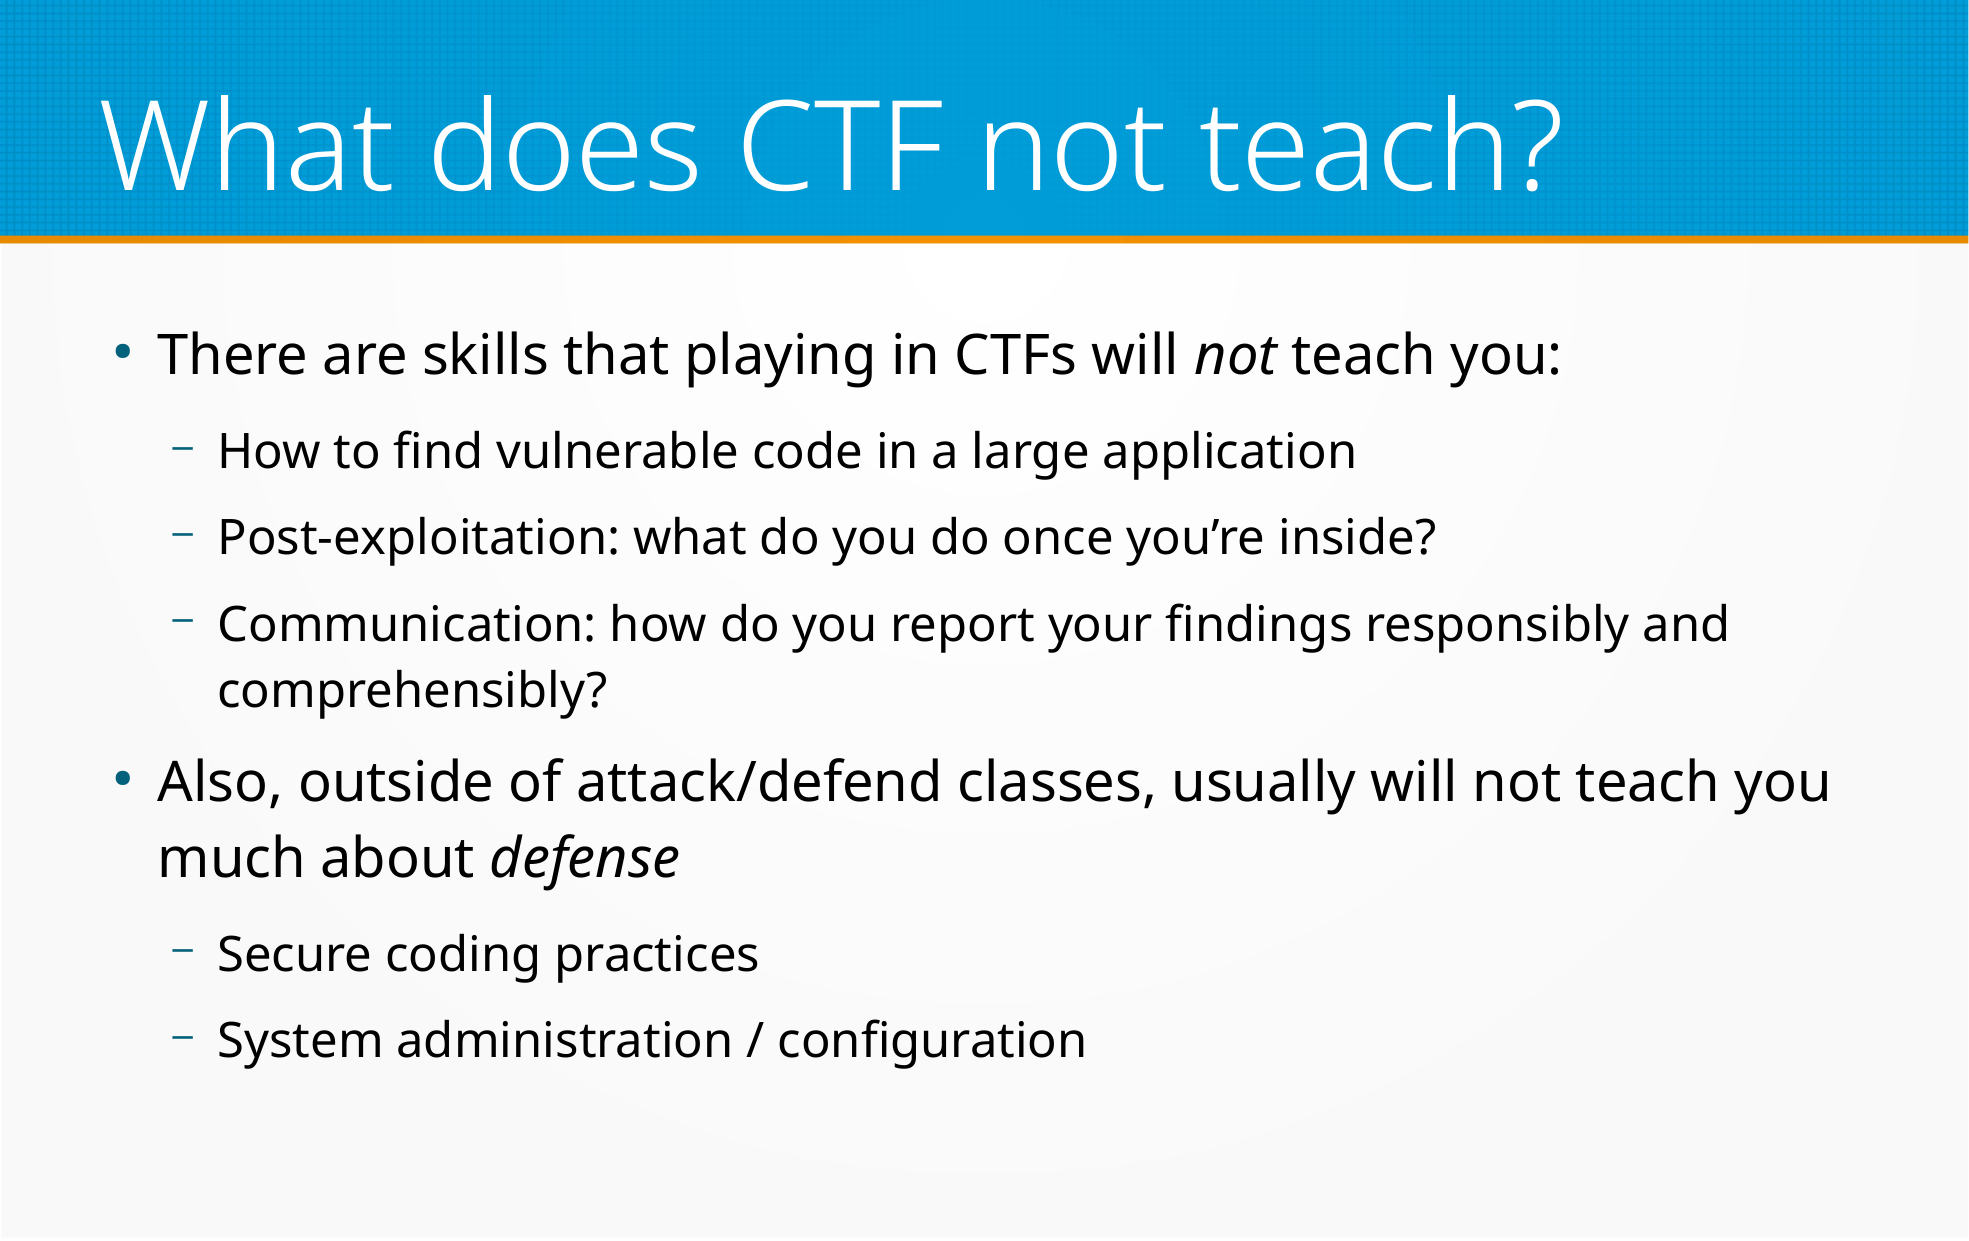

# What does CTF not teach?
There are skills that playing in CTFs will not teach you:
How to find vulnerable code in a large application
Post-exploitation: what do you do once you’re inside?
Communication: how do you report your findings responsibly and comprehensibly?
Also, outside of attack/defend classes, usually will not teach you much about defense
Secure coding practices
System administration / configuration